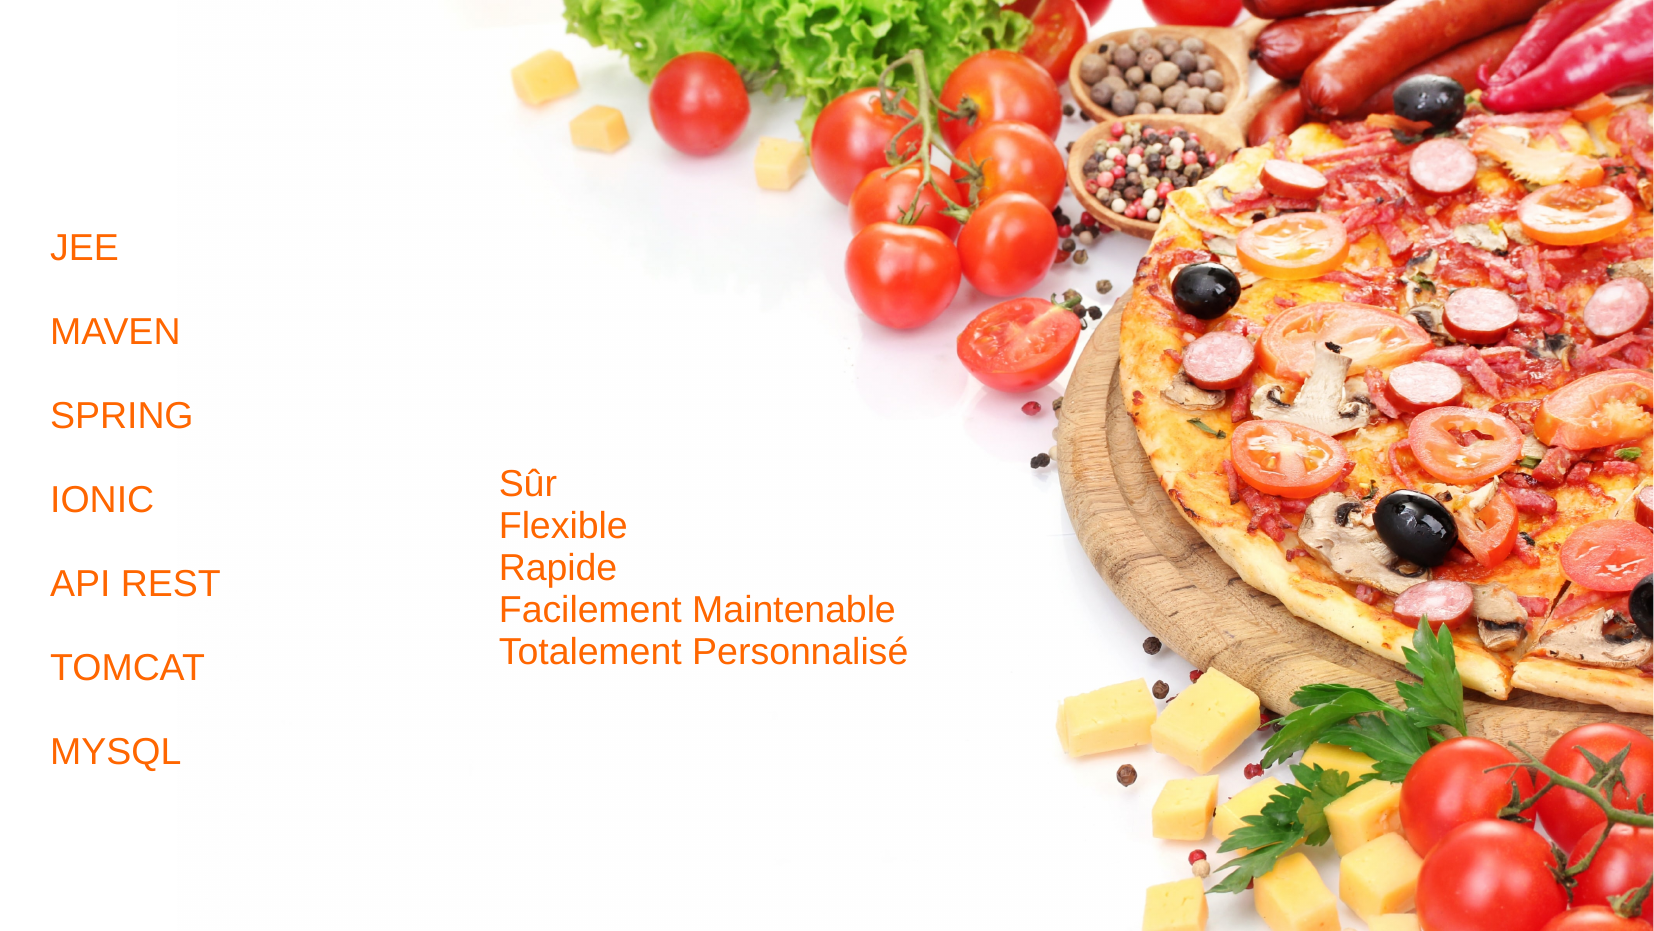

JEE
MAVEN
SPRING
IONIC
API REST
TOMCAT
MYSQL
Sûr
Flexible
Rapide
Facilement Maintenable
Totalement Personnalisé